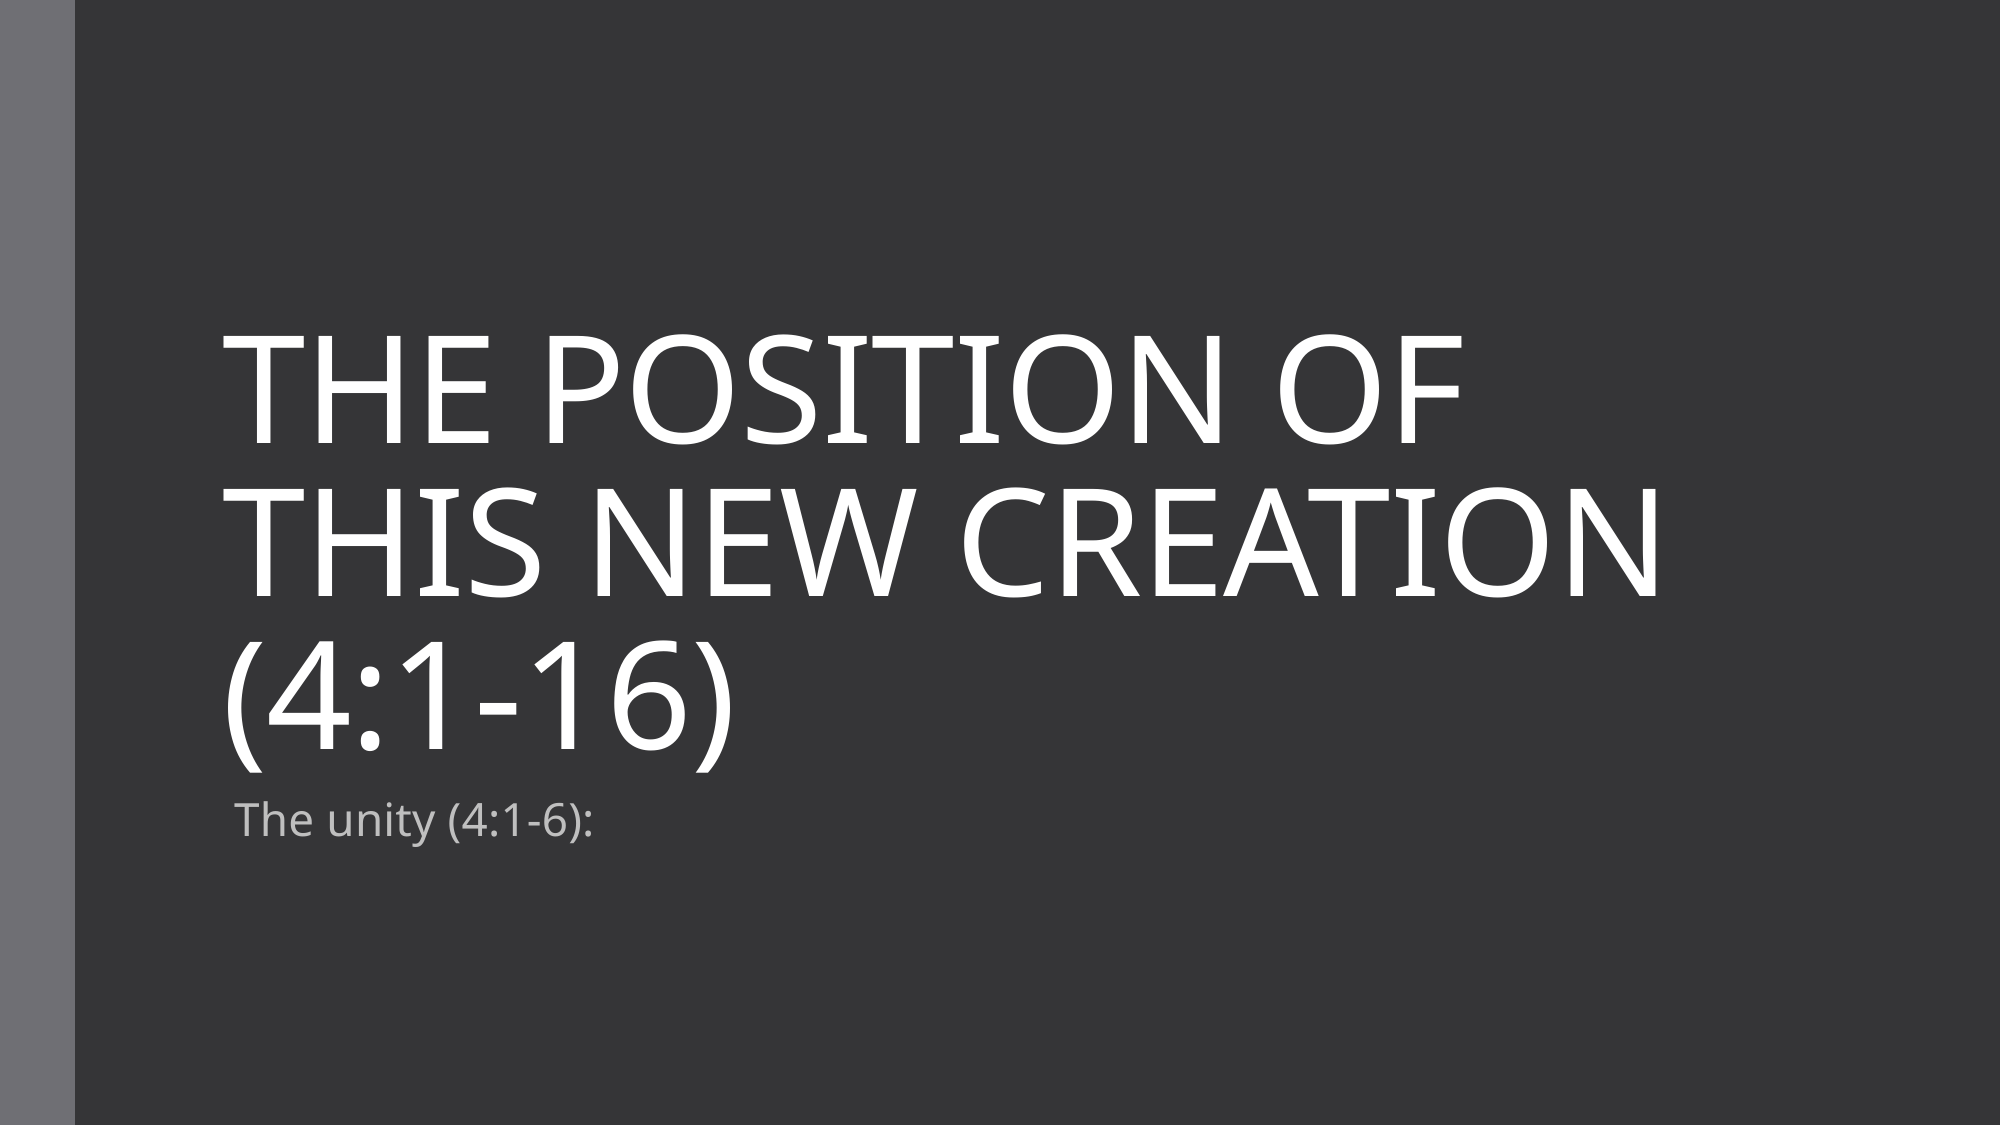

# THE POSITION OF THIS NEW CREATION (4:1-16)
 The unity (4:1-6):